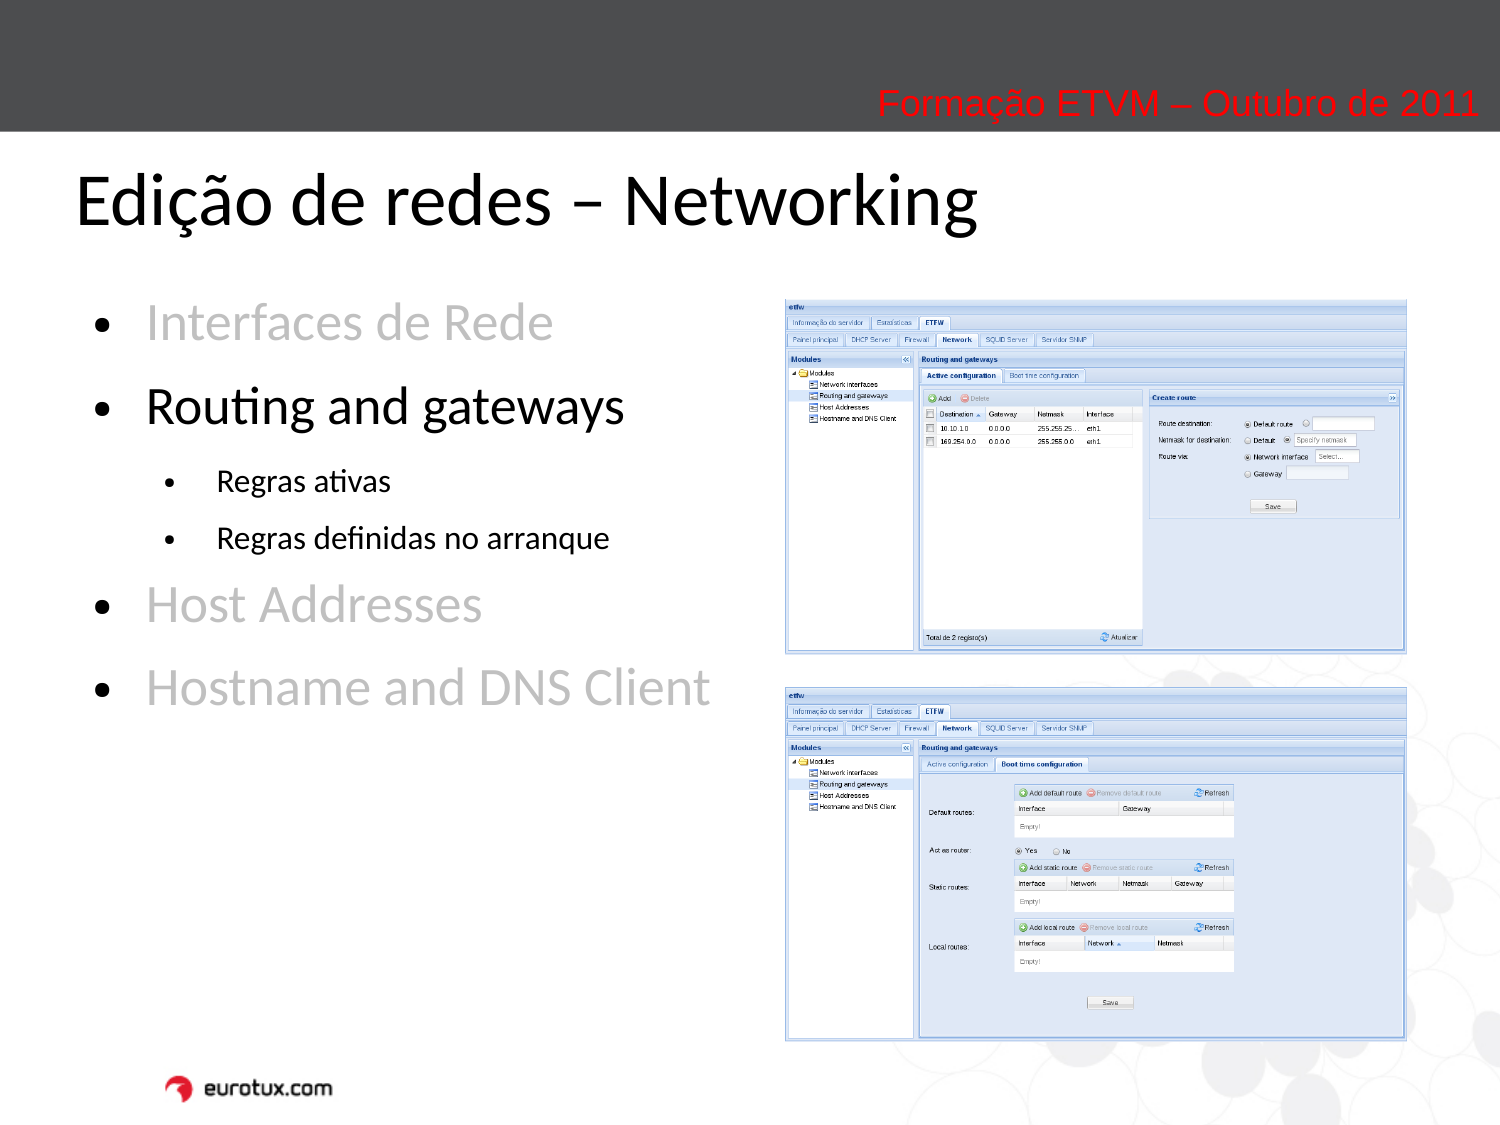

# Edição de redes – Networking
Interfaces de Rede
Routing and gateways
Regras ativas
Regras definidas no arranque
Host Addresses
Hostname and DNS Client